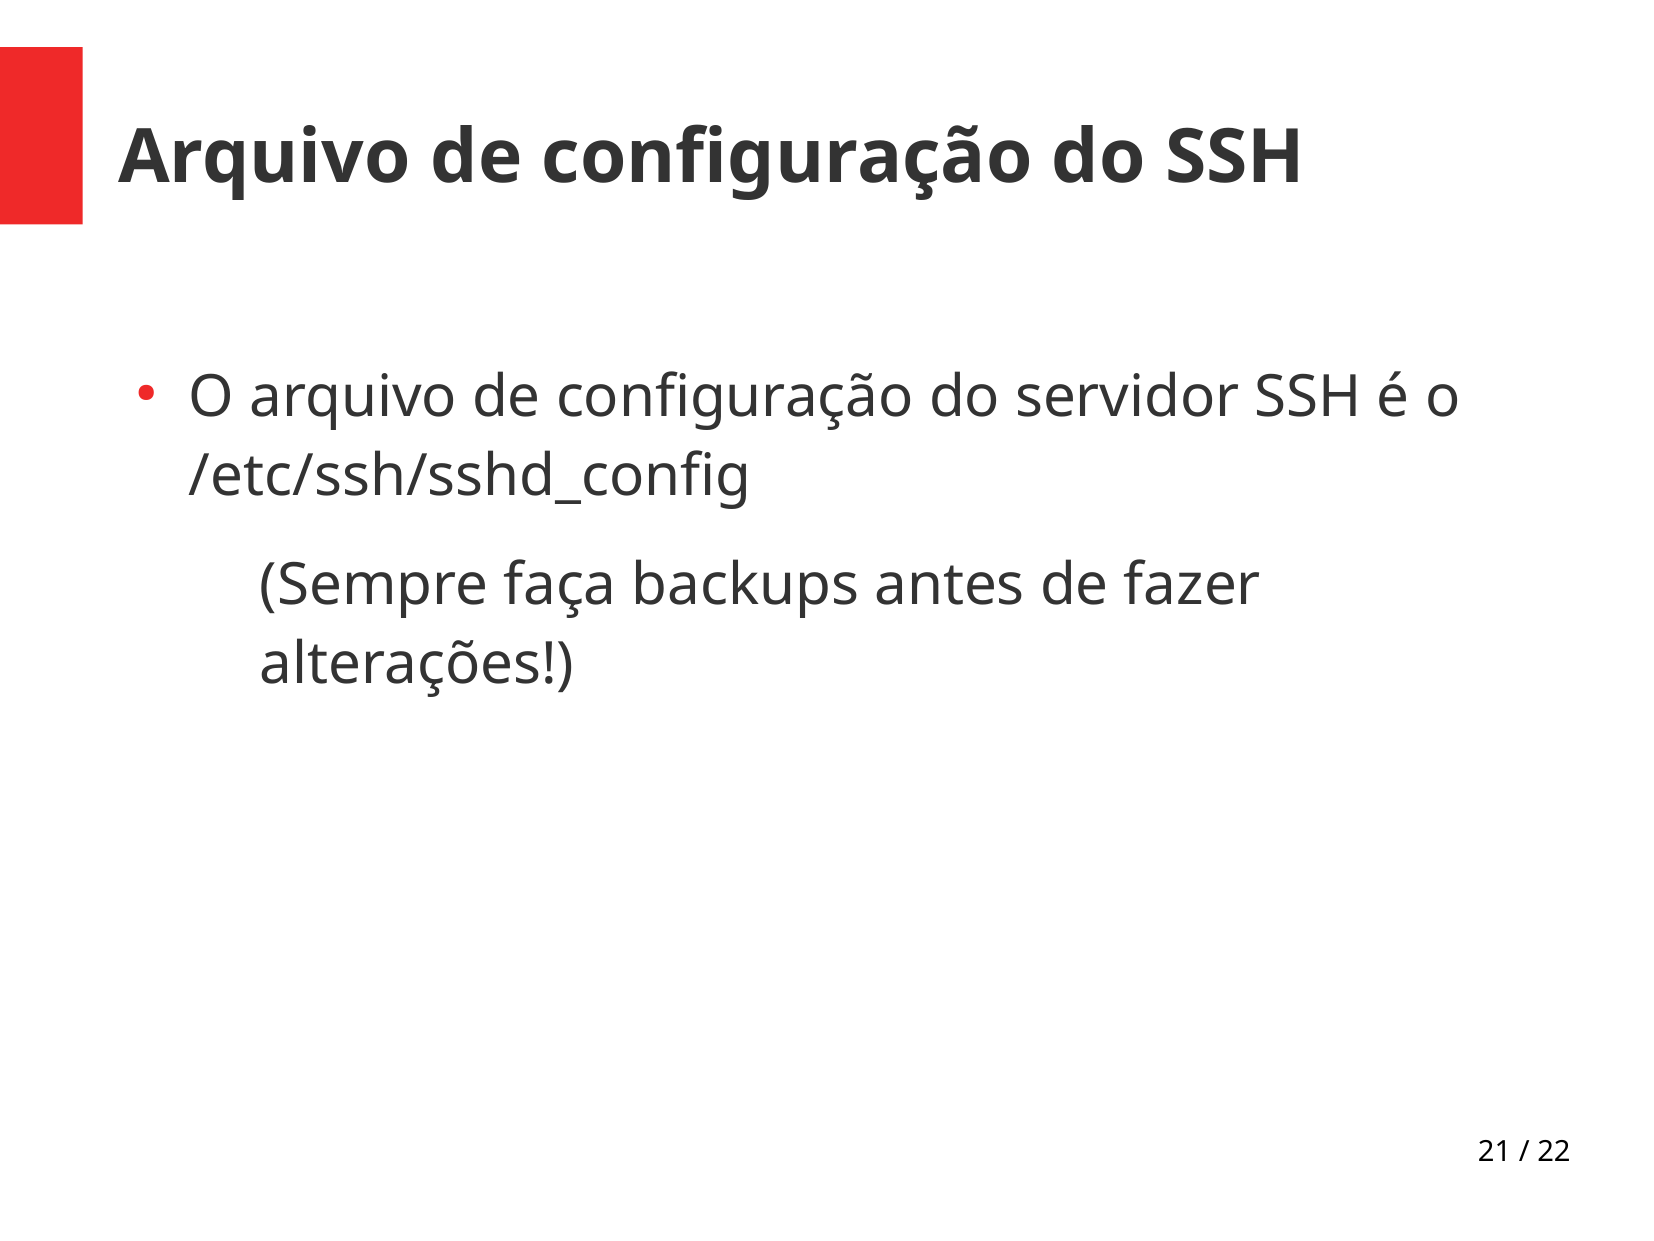

# Arquivo de configuração do SSH
O arquivo de configuração do servidor SSH é o /etc/ssh/sshd_config
(Sempre faça backups antes de fazer alterações!)
21